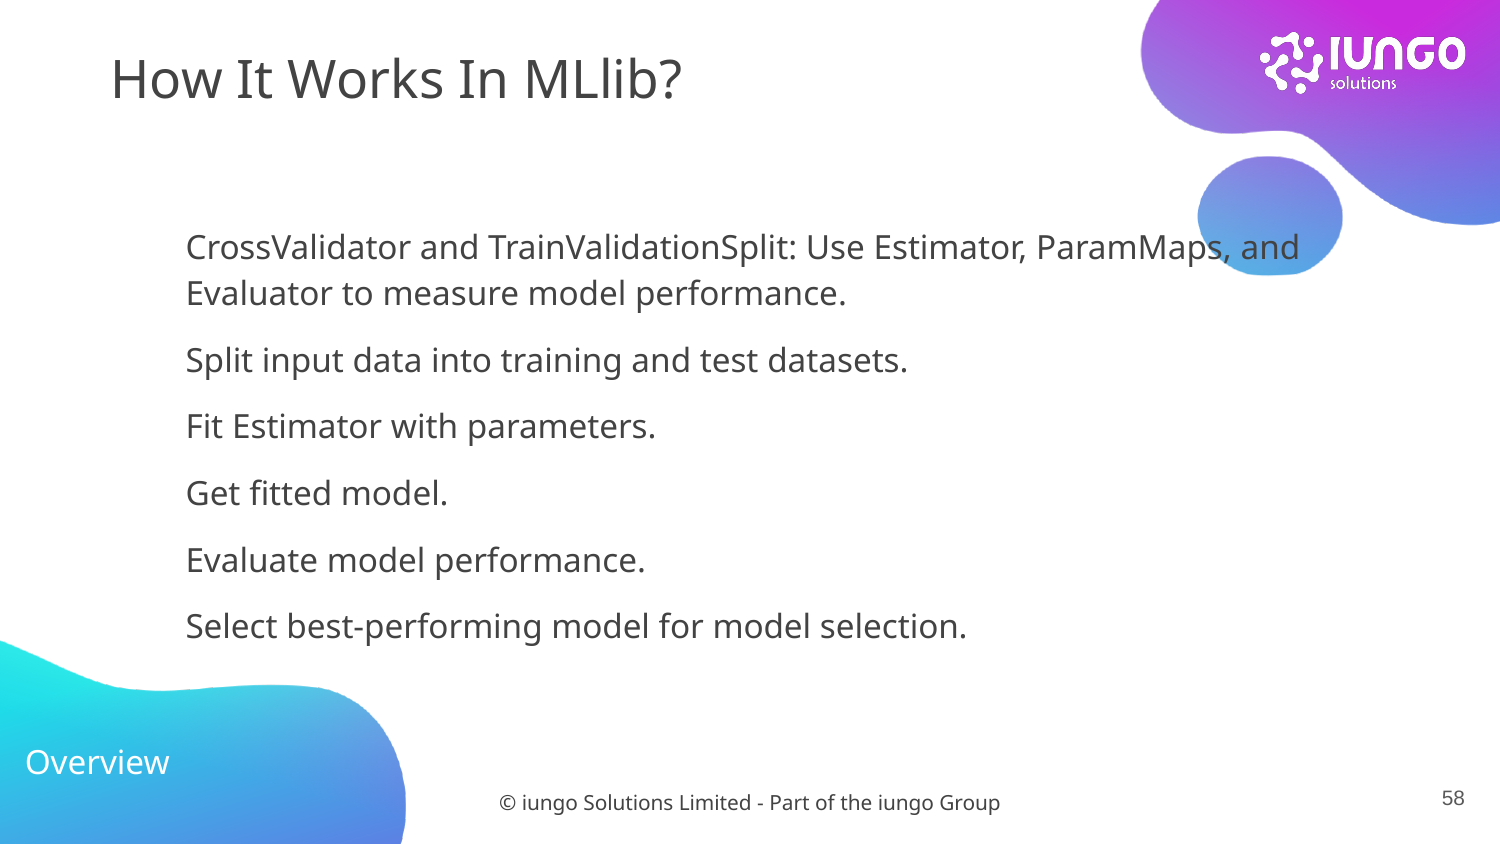

# How It Works In MLlib?
CrossValidator and TrainValidationSplit: Use Estimator, ParamMaps, and Evaluator to measure model performance.
Split input data into training and test datasets.
Fit Estimator with parameters.
Get fitted model.
Evaluate model performance.
Select best-performing model for model selection.
Overview